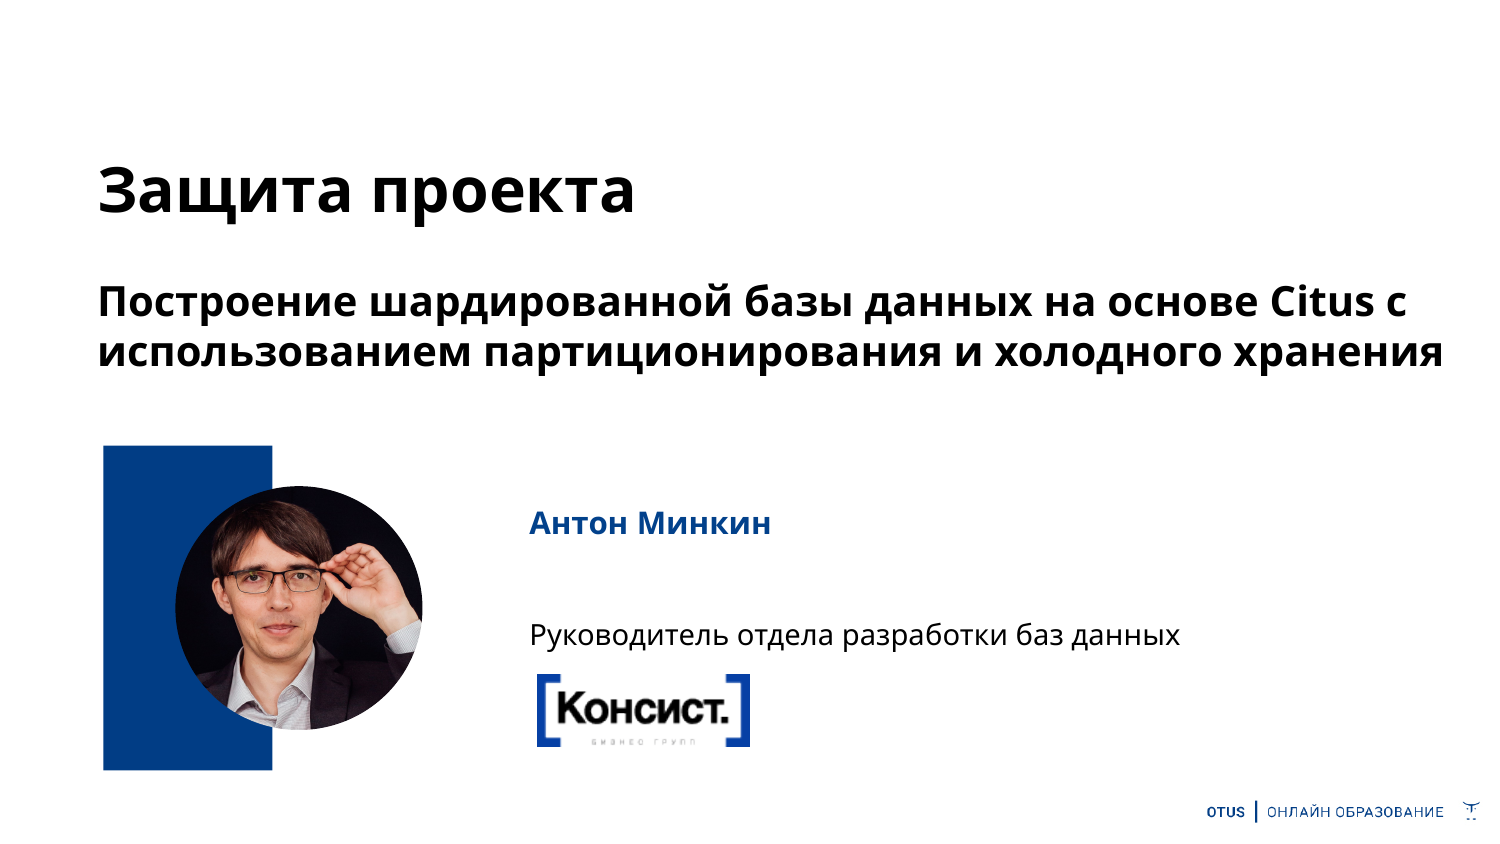

# Защита проекта
Построение шардированной базы данных на основе Сitus с использованием партиционирования и холодного хранения
Антон Минкин
Руководитель отдела разработки баз данных